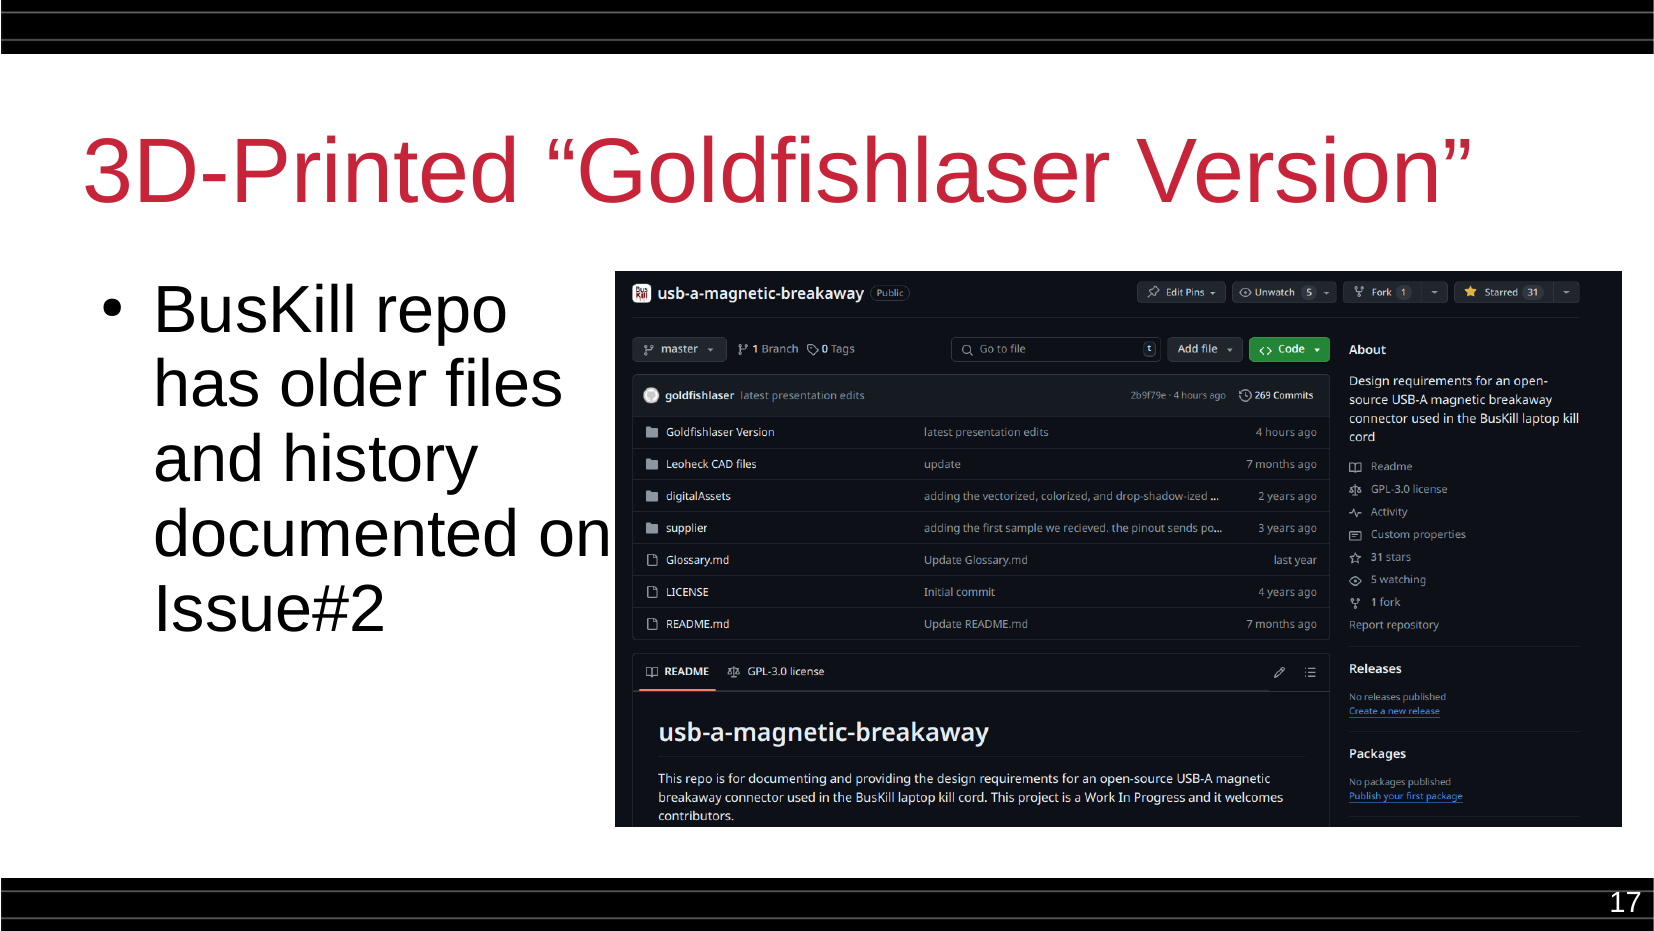

# 3D-Printed “Goldfishlaser Version”
BusKill repo has older files and history documented on Issue#2